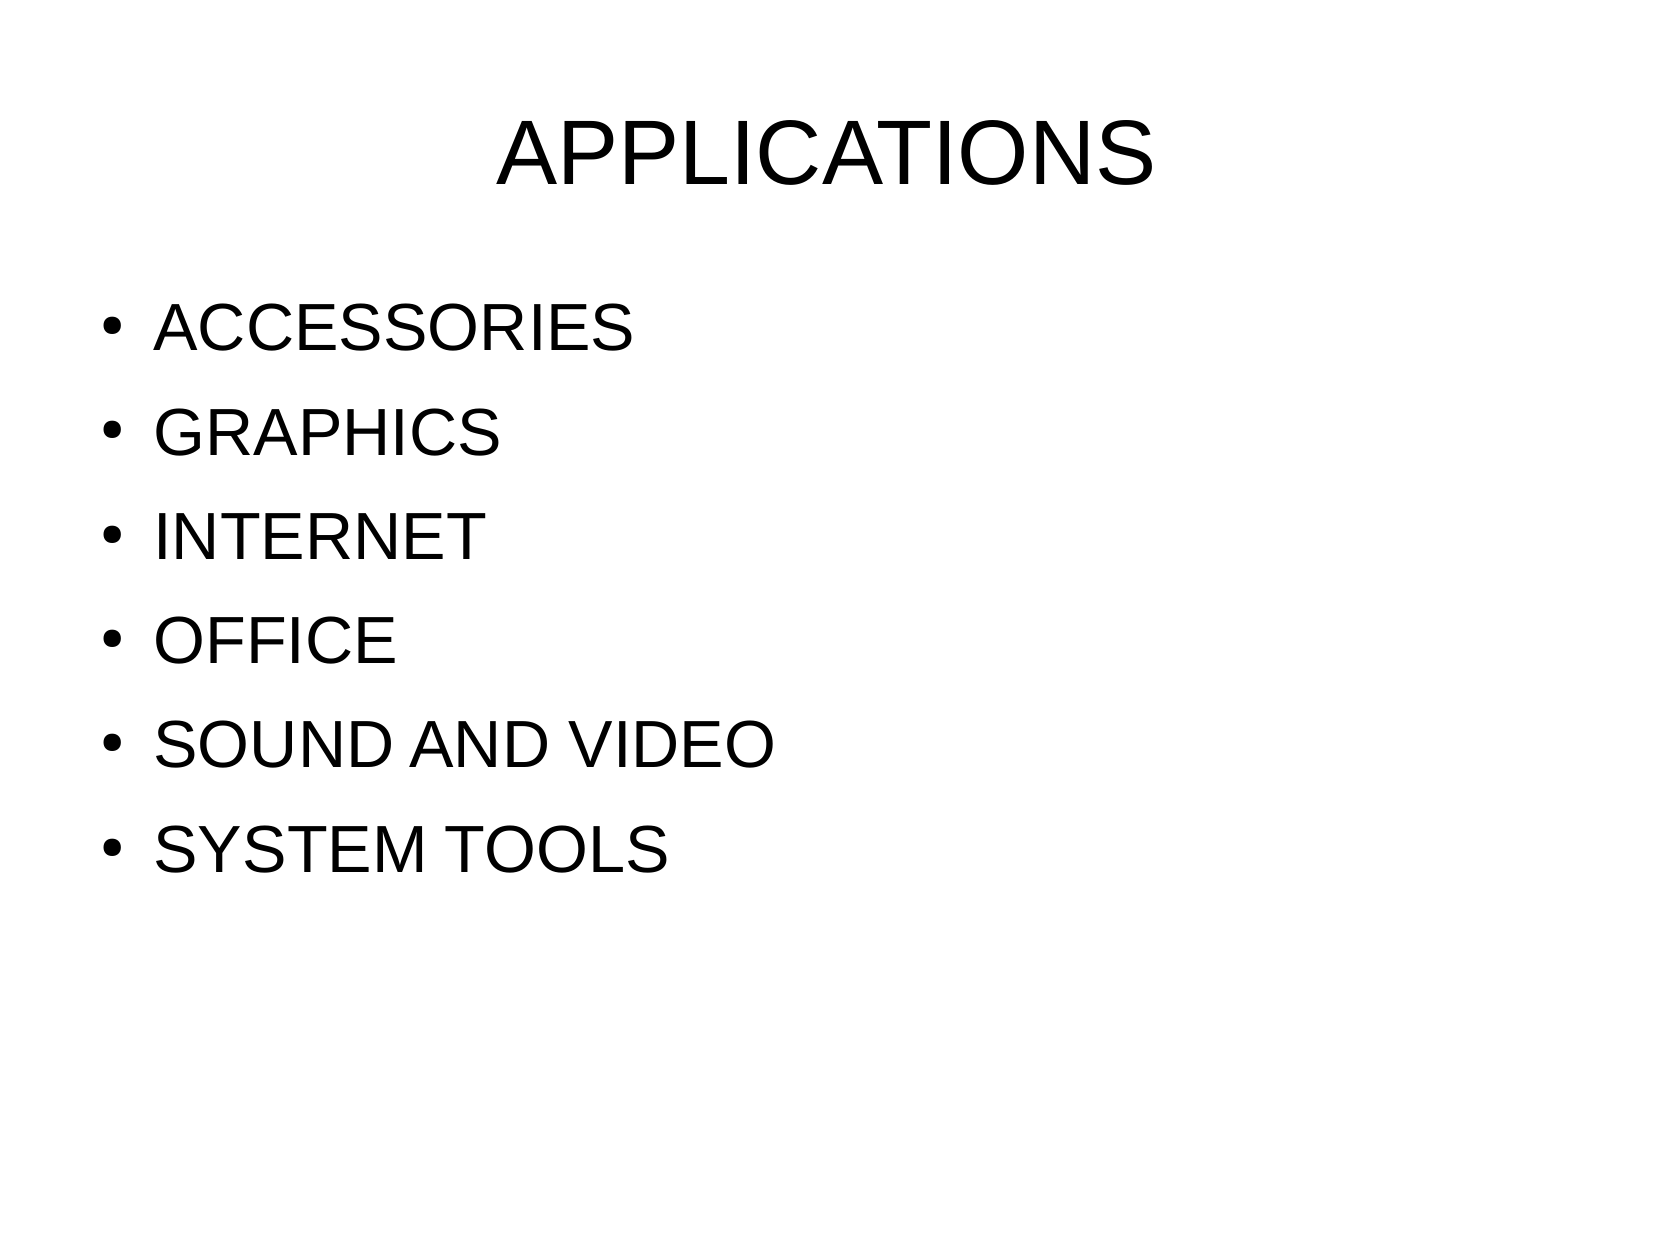

# APPLICATIONS
ACCESSORIES
GRAPHICS
INTERNET
OFFICE
SOUND AND VIDEO
SYSTEM TOOLS